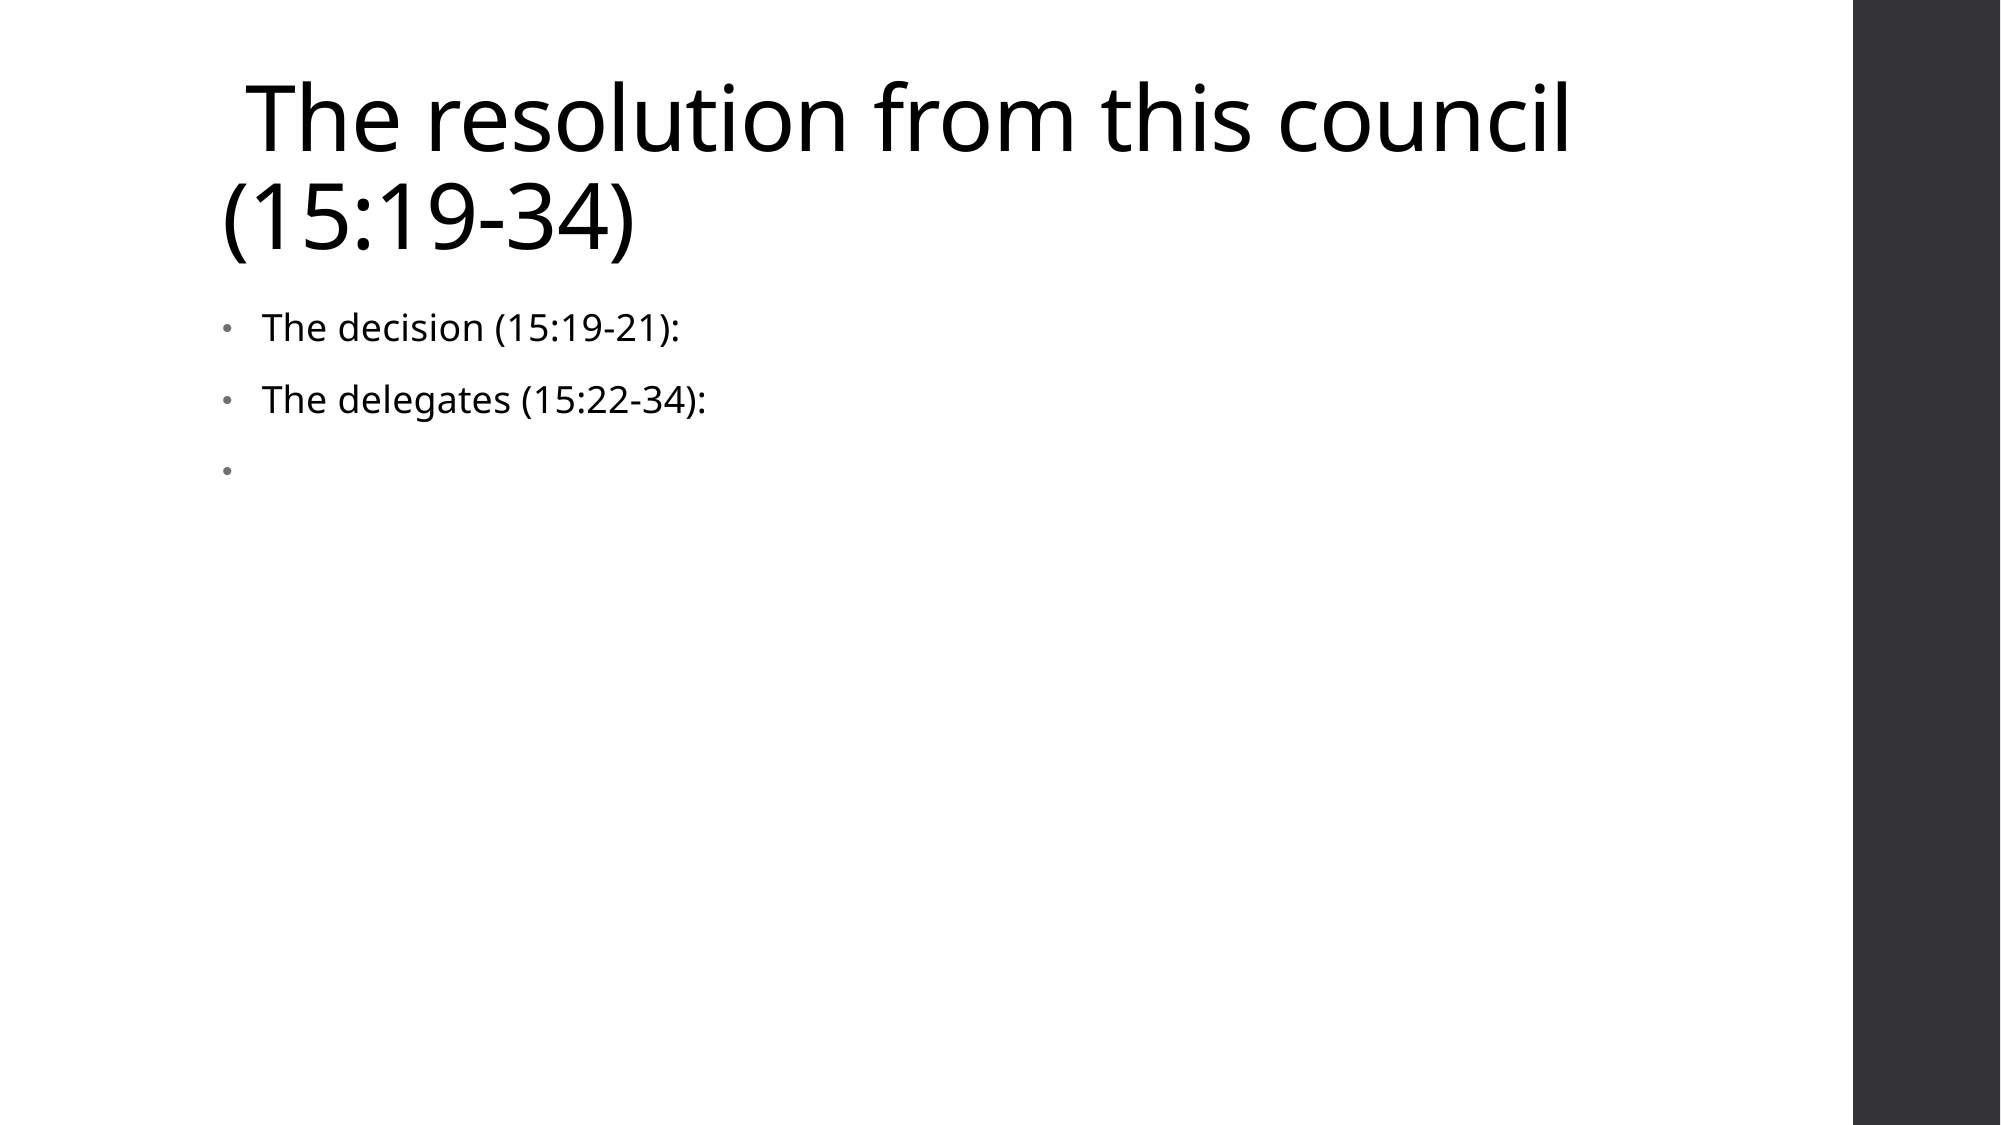

# The resolution from this council (15:19-34)
 The decision (15:19-21):
 The delegates (15:22-34):